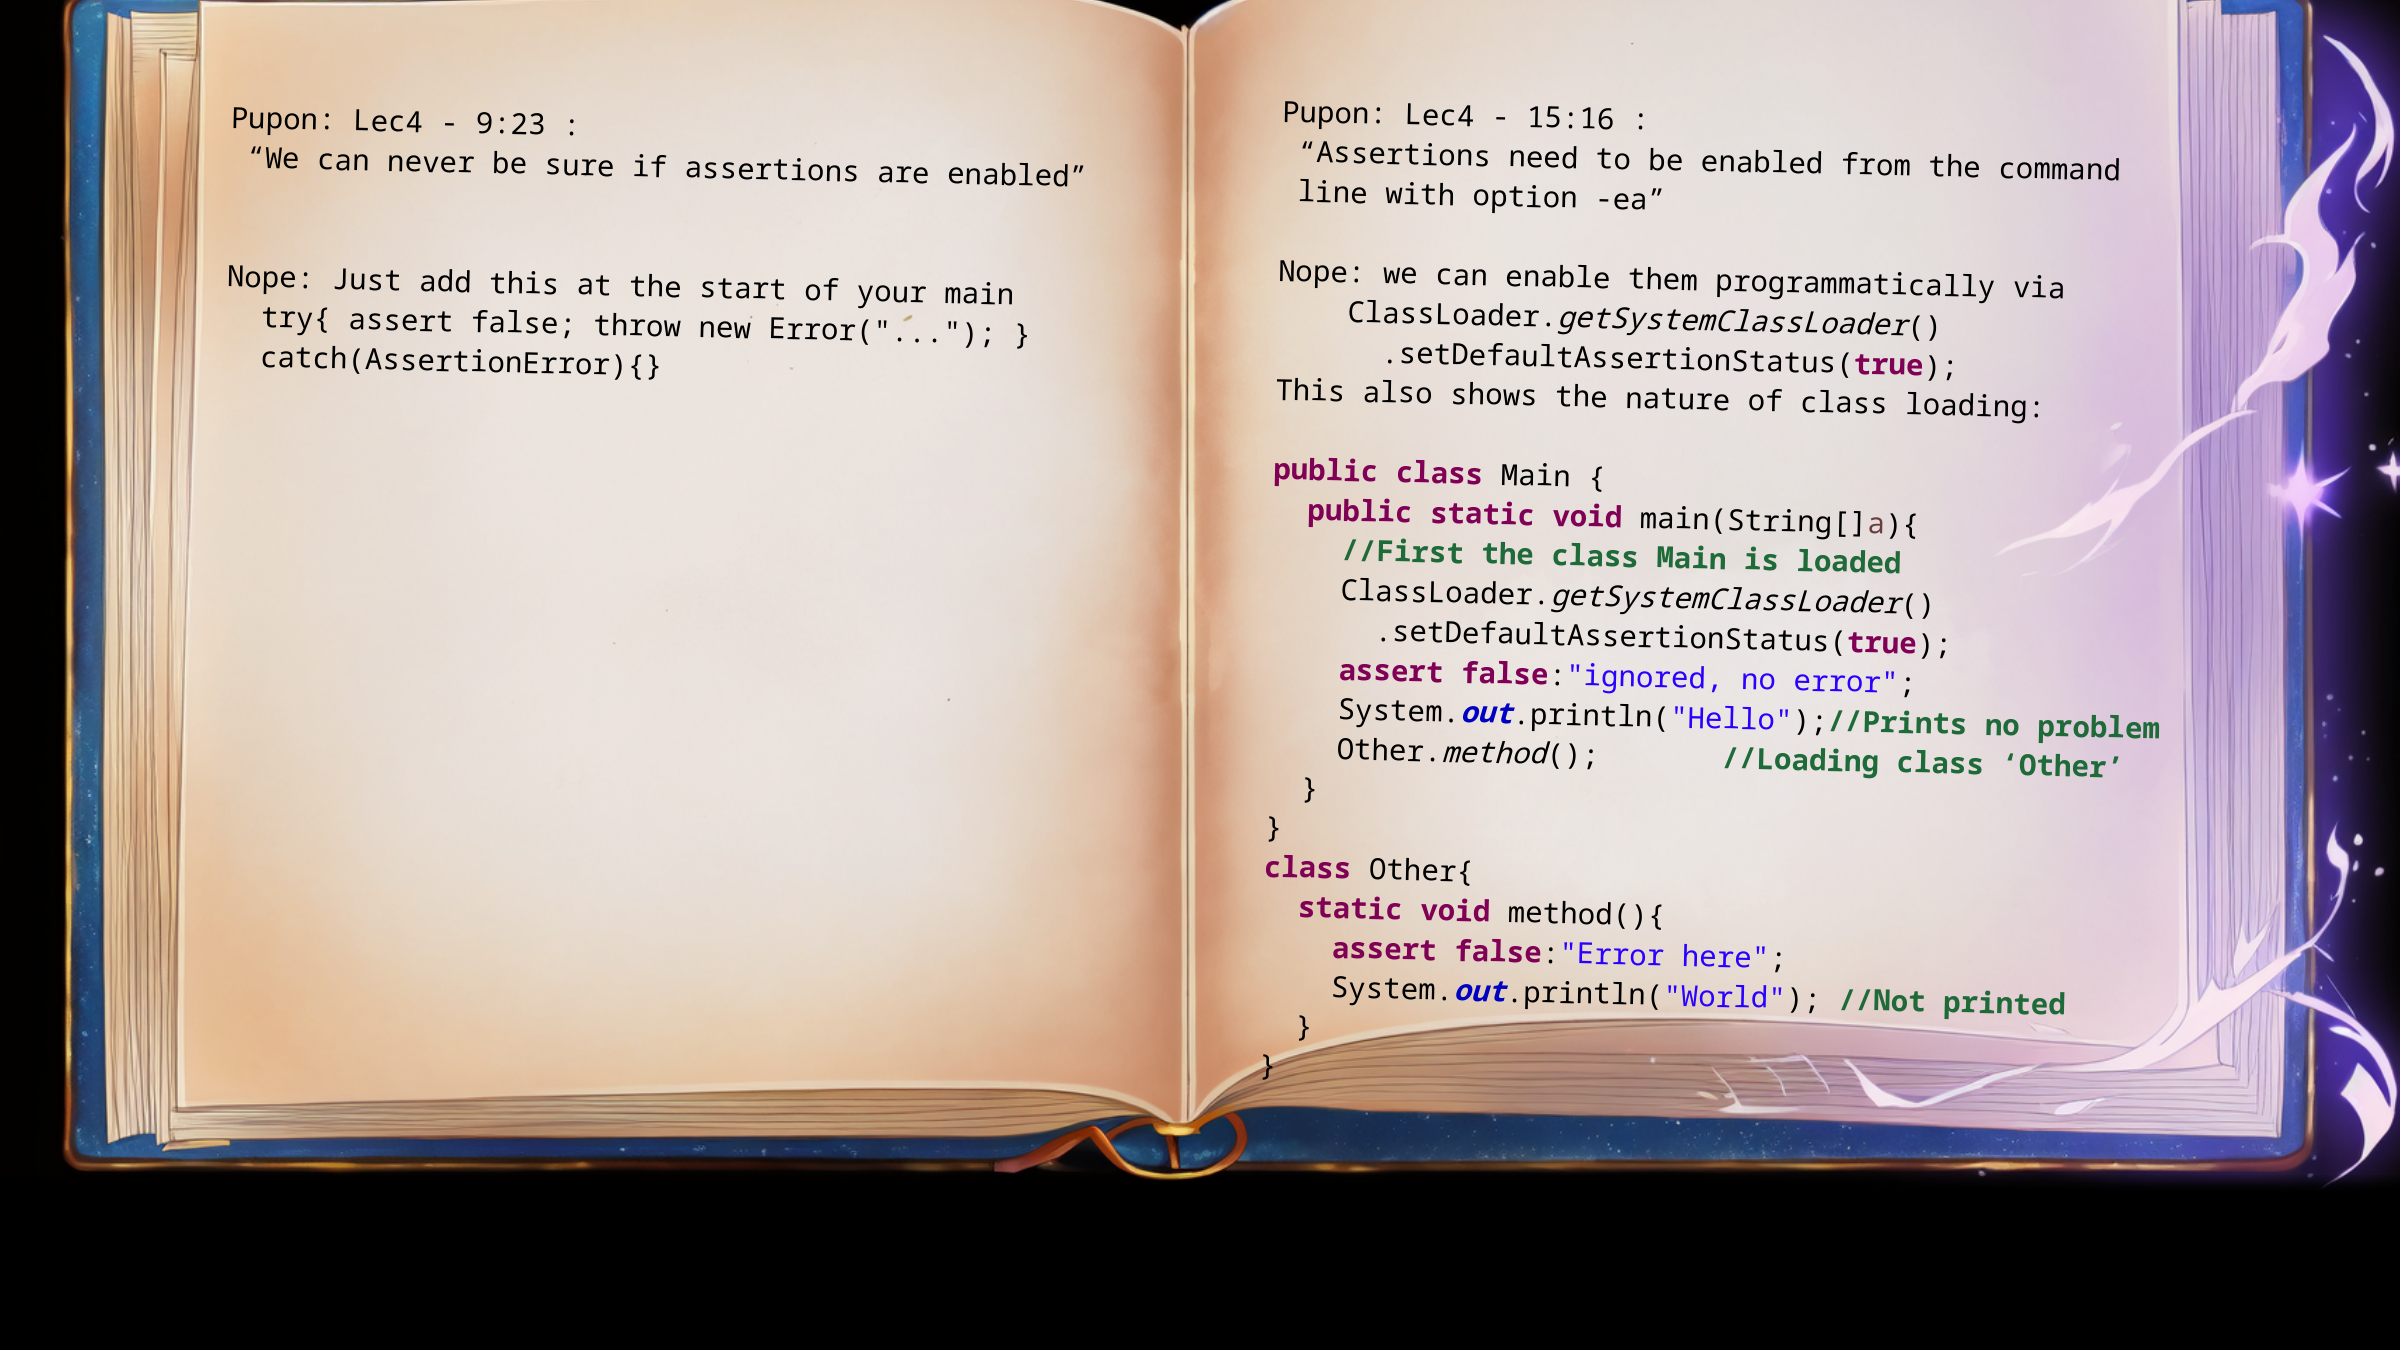

Pupon: Lec4 - 15:16 :
 “Assertions need to be enabled from the command
 line with option -ea”
Nope: we can enable them programmatically via
 ClassLoader.getSystemClassLoader()
 .setDefaultAssertionStatus(true);
This also shows the nature of class loading:
public class Main {
 public static void main(String[]a){
 //First the class Main is loaded
 ClassLoader.getSystemClassLoader()
 .setDefaultAssertionStatus(true);
 assert false:"ignored, no error";
 System.out.println("Hello");//Prints no problem
 Other.method(); //Loading class ‘Other’
 }
}
class Other{
 static void method(){
 assert false:"Error here";
 System.out.println("World"); //Not printed
 }
}
Pupon: Lec4 - 9:23 :
 “We can never be sure if assertions are enabled”
Nope: Just add this at the start of your main
 try{ assert false; throw new Error("..."); }
 catch(AssertionError){}